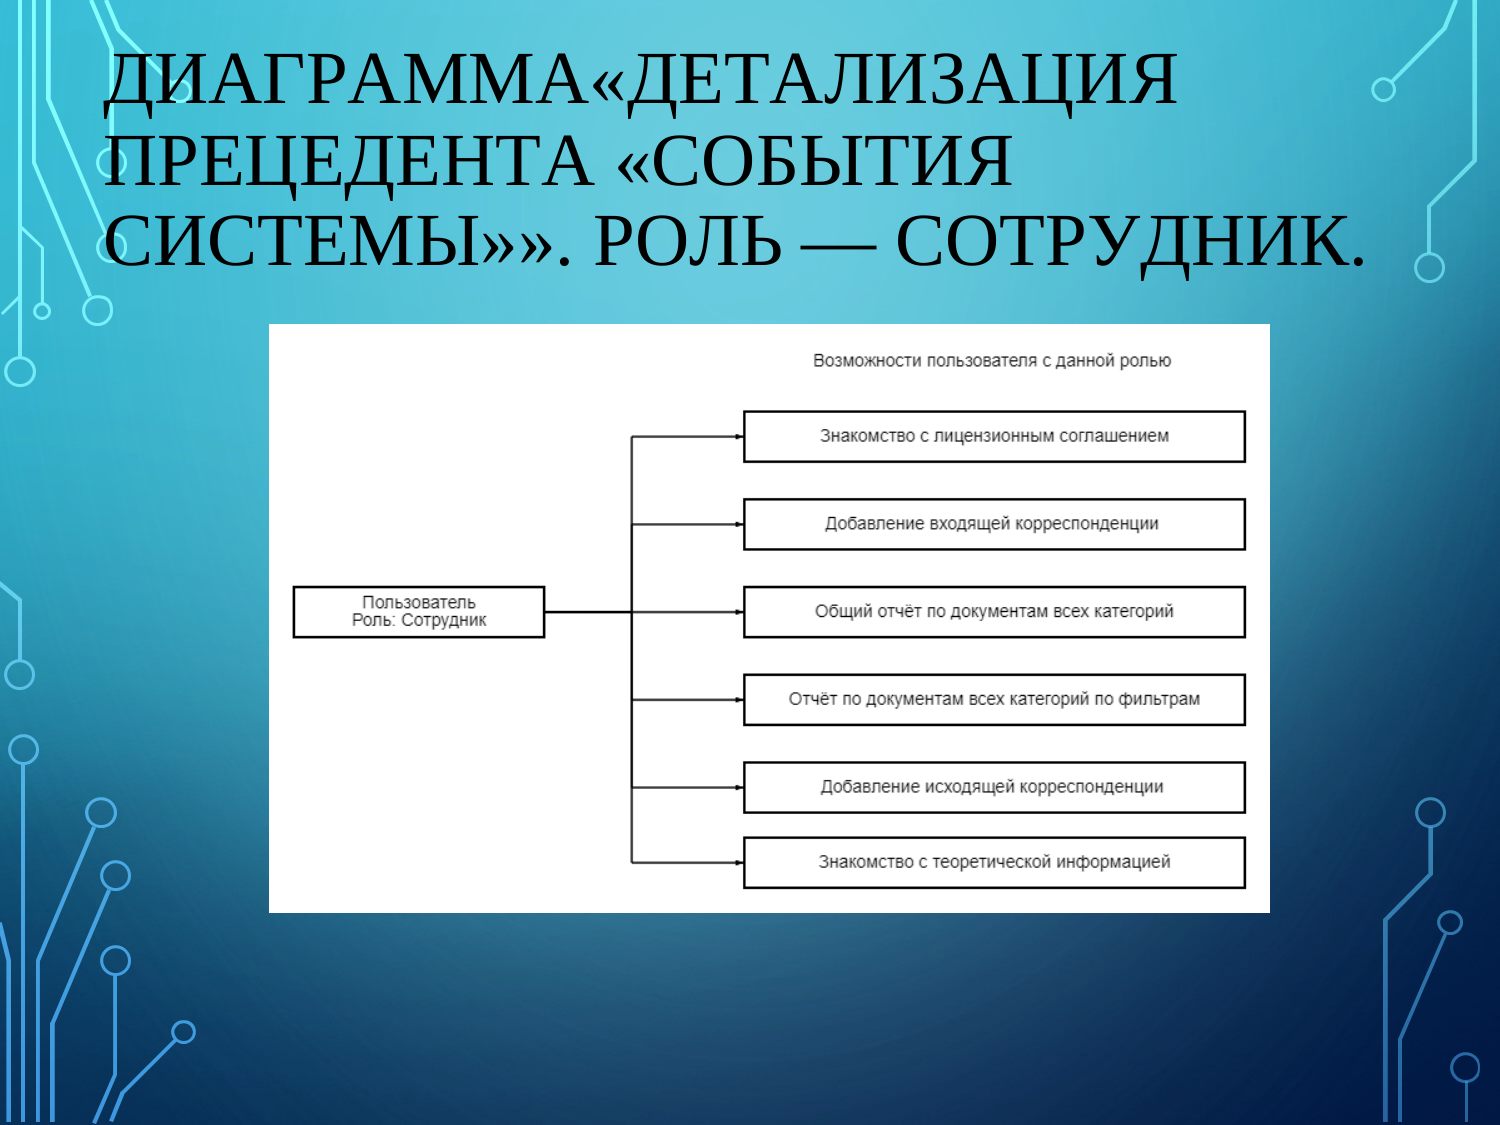

ДИАГРАММА«ДЕТАЛИЗАЦИЯ ПРЕЦЕДЕНТА «СОБЫТИЯ СИСТЕМЫ»». РОЛЬ — СОТРУДНИК.